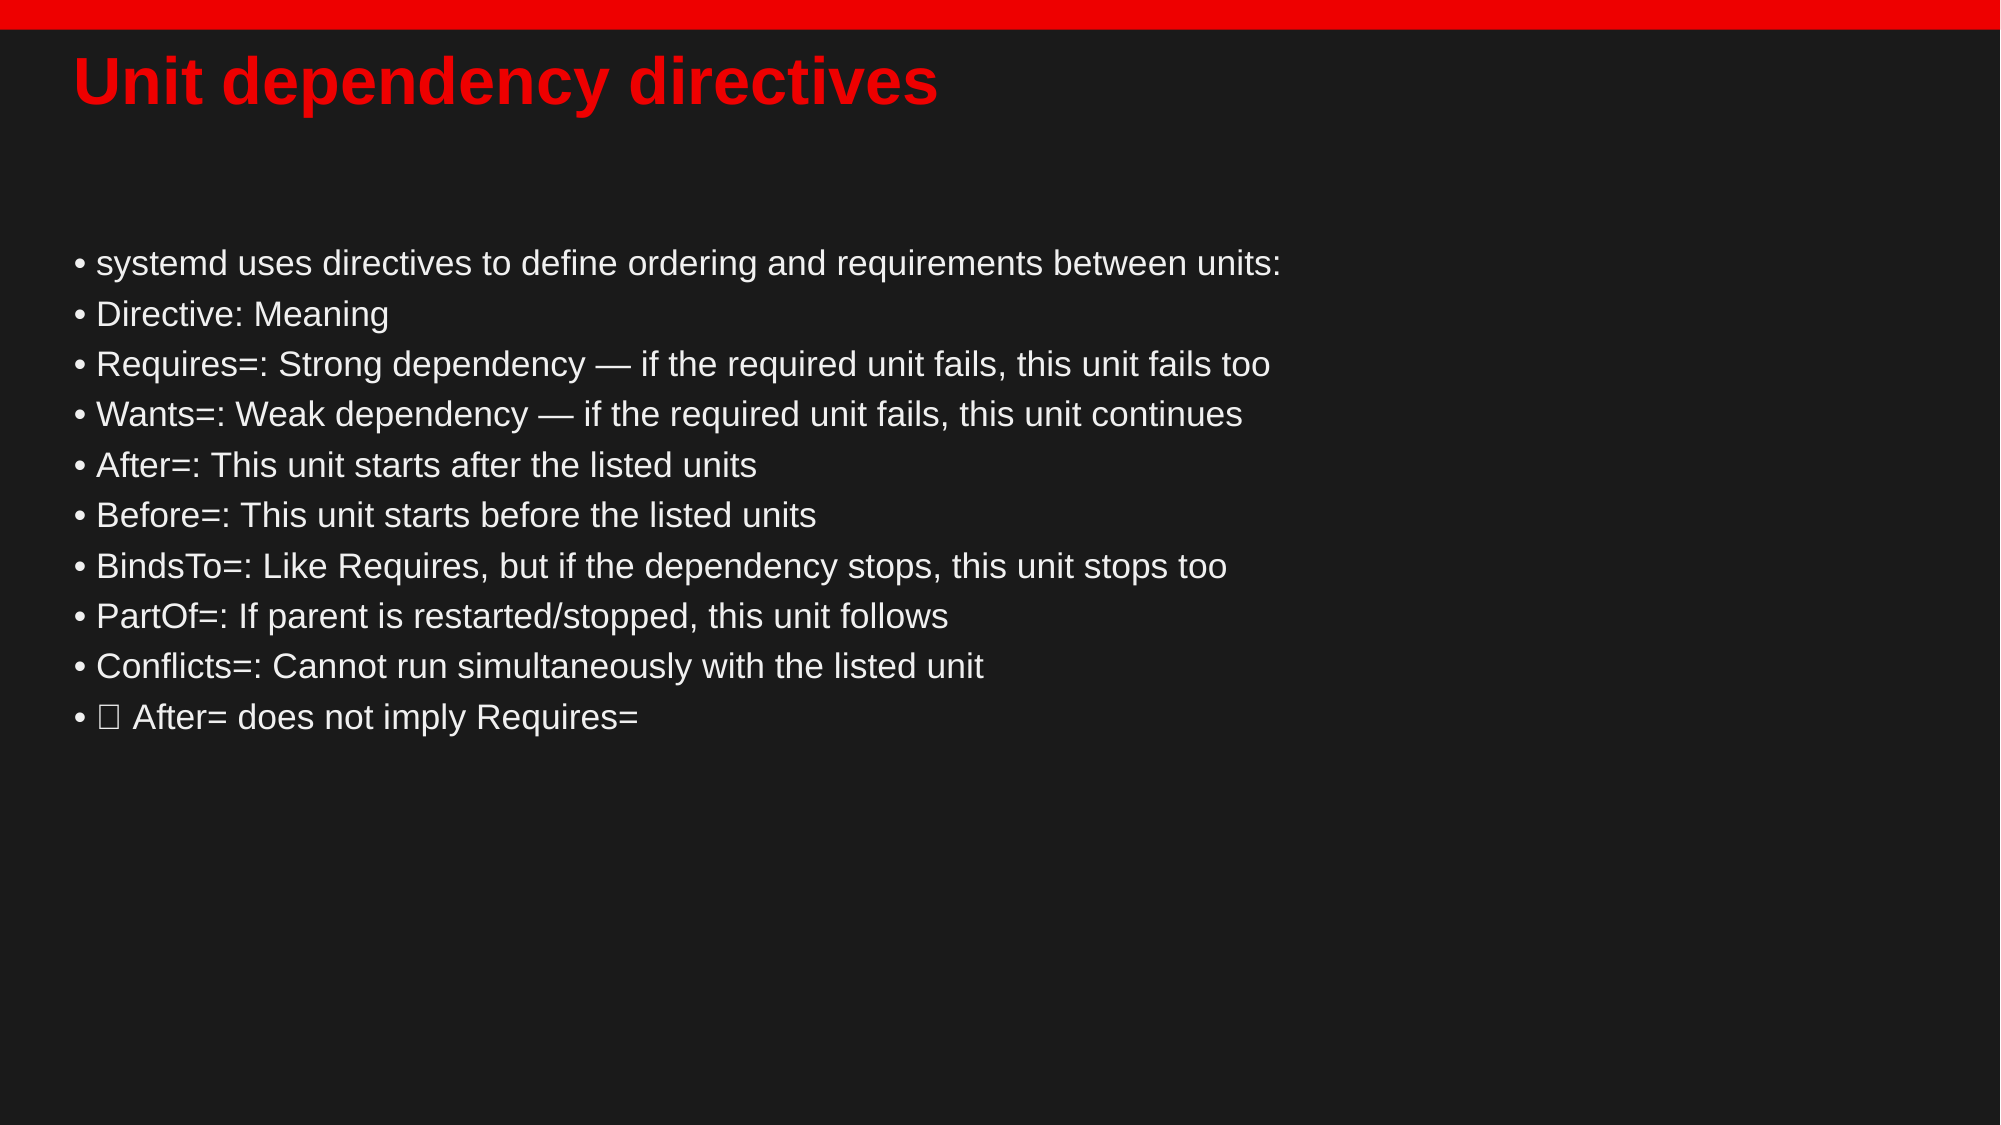

Unit dependency directives
• systemd uses directives to define ordering and requirements between units:
• Directive: Meaning
• Requires=: Strong dependency — if the required unit fails, this unit fails too
• Wants=: Weak dependency — if the required unit fails, this unit continues
• After=: This unit starts after the listed units
• Before=: This unit starts before the listed units
• BindsTo=: Like Requires, but if the dependency stops, this unit stops too
• PartOf=: If parent is restarted/stopped, this unit follows
• Conflicts=: Cannot run simultaneously with the listed unit
• 💡 After= does not imply Requires=